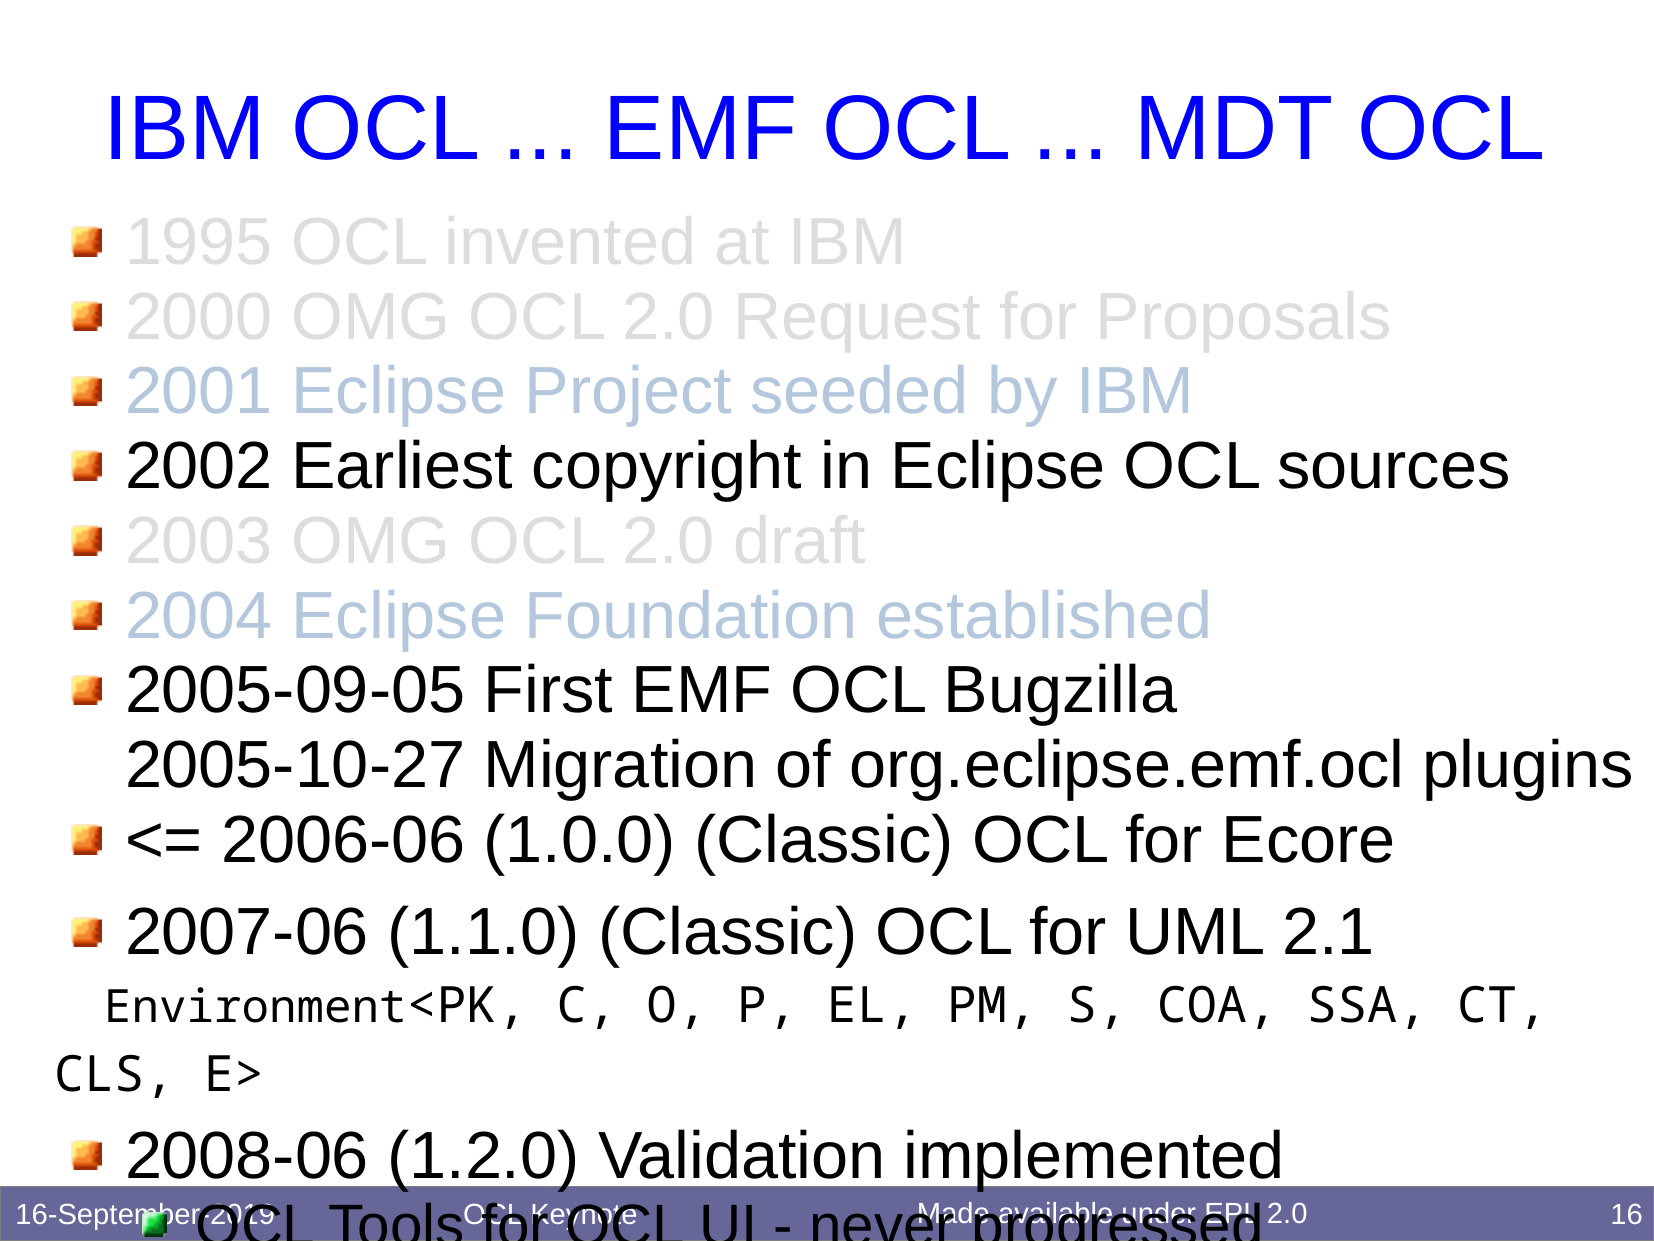

# IBM OCL ... EMF OCL ... MDT OCL
1995 OCL invented at IBM
2000 OMG OCL 2.0 Request for Proposals
2001 Eclipse Project seeded by IBM
2002 Earliest copyright in Eclipse OCL sources
2003 OMG OCL 2.0 draft
2004 Eclipse Foundation established
2005-09-05 First EMF OCL Bugzilla
2005-10-27 Migration of org.eclipse.emf.ocl plugins
<= 2006-06 (1.0.0) (Classic) OCL for Ecore
2007-06 (1.1.0) (Classic) OCL for UML 2.1
 Environment<PK, C, O, P, EL, PM, S, COA, SSA, CT, CLS, E>
2008-06 (1.2.0) Validation implemented
OCL Tools for OCL UI - never progressed
16-September-2019
OCL Keynote
16